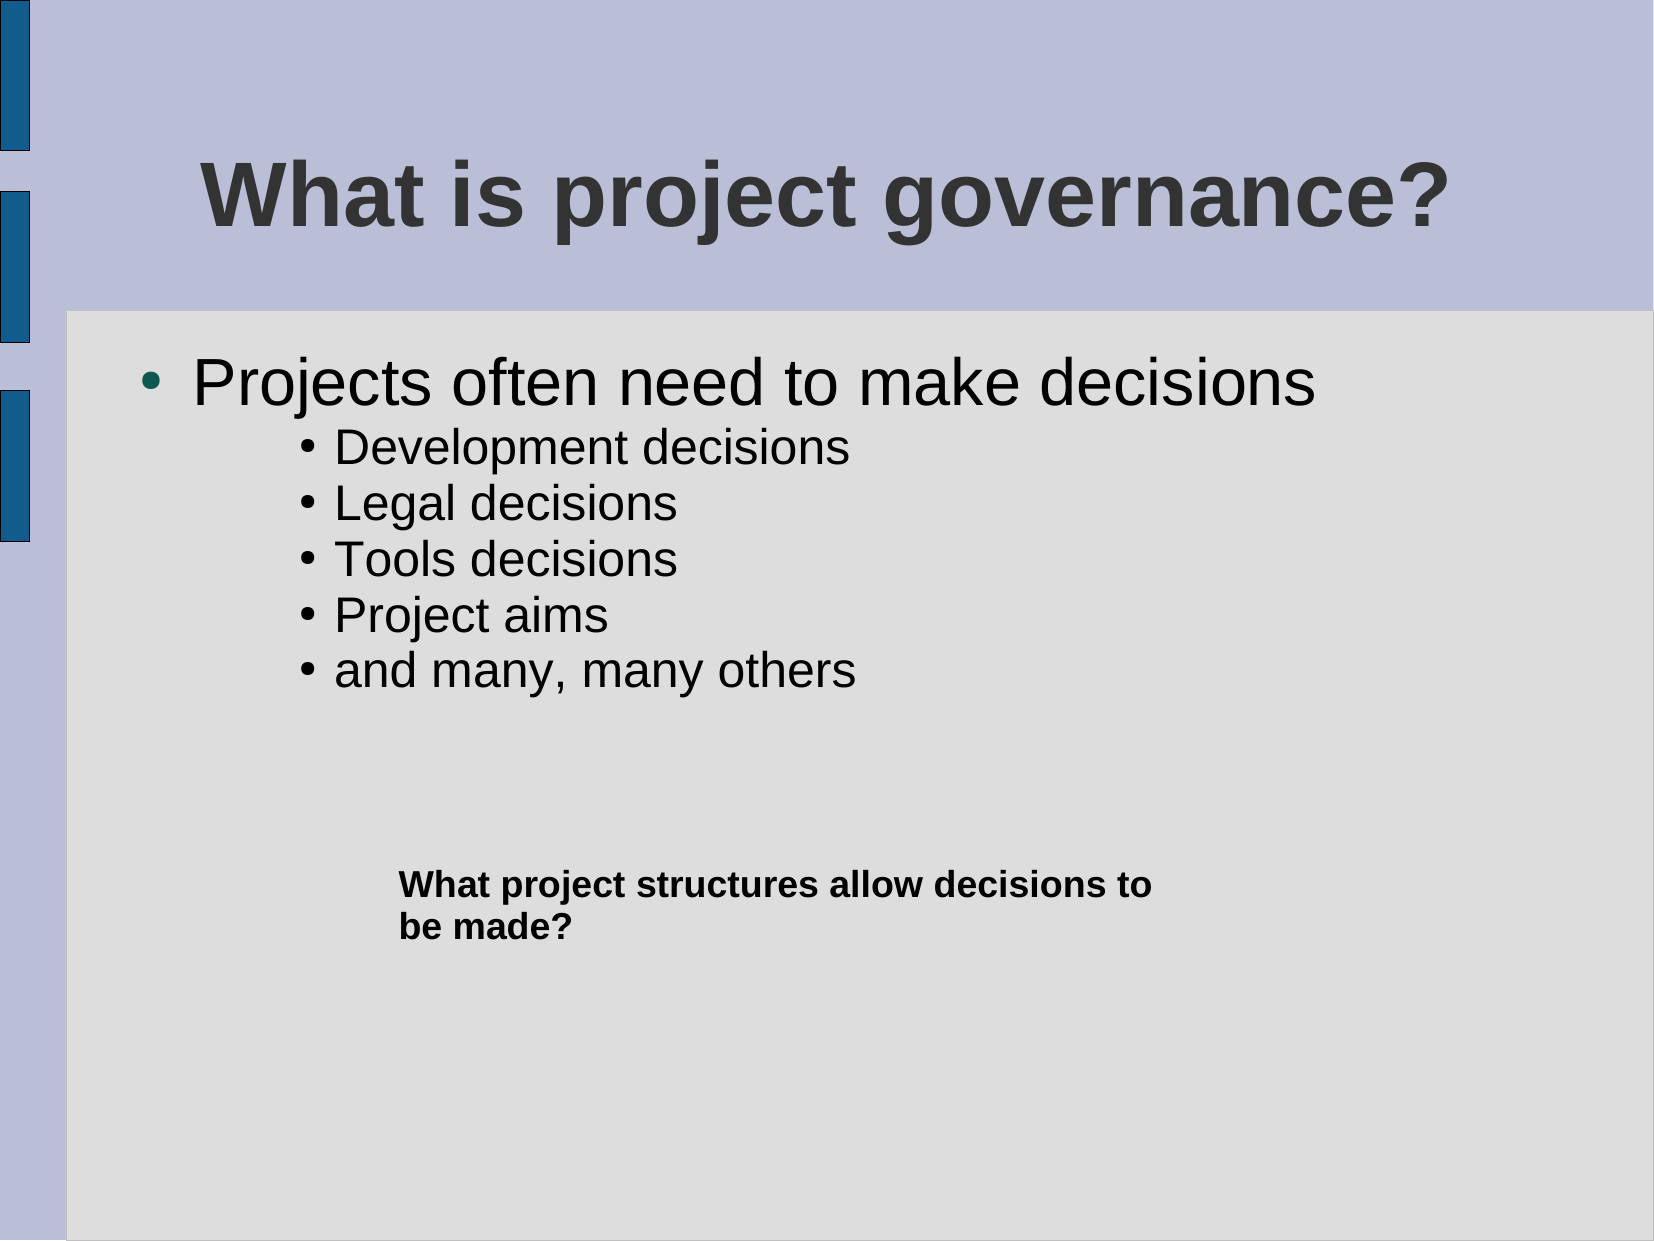

# What is project governance?
Projects often need to make decisions
Development decisions
Legal decisions
Tools decisions
Project aims
and many, many others
What project structures allow decisions to be made?